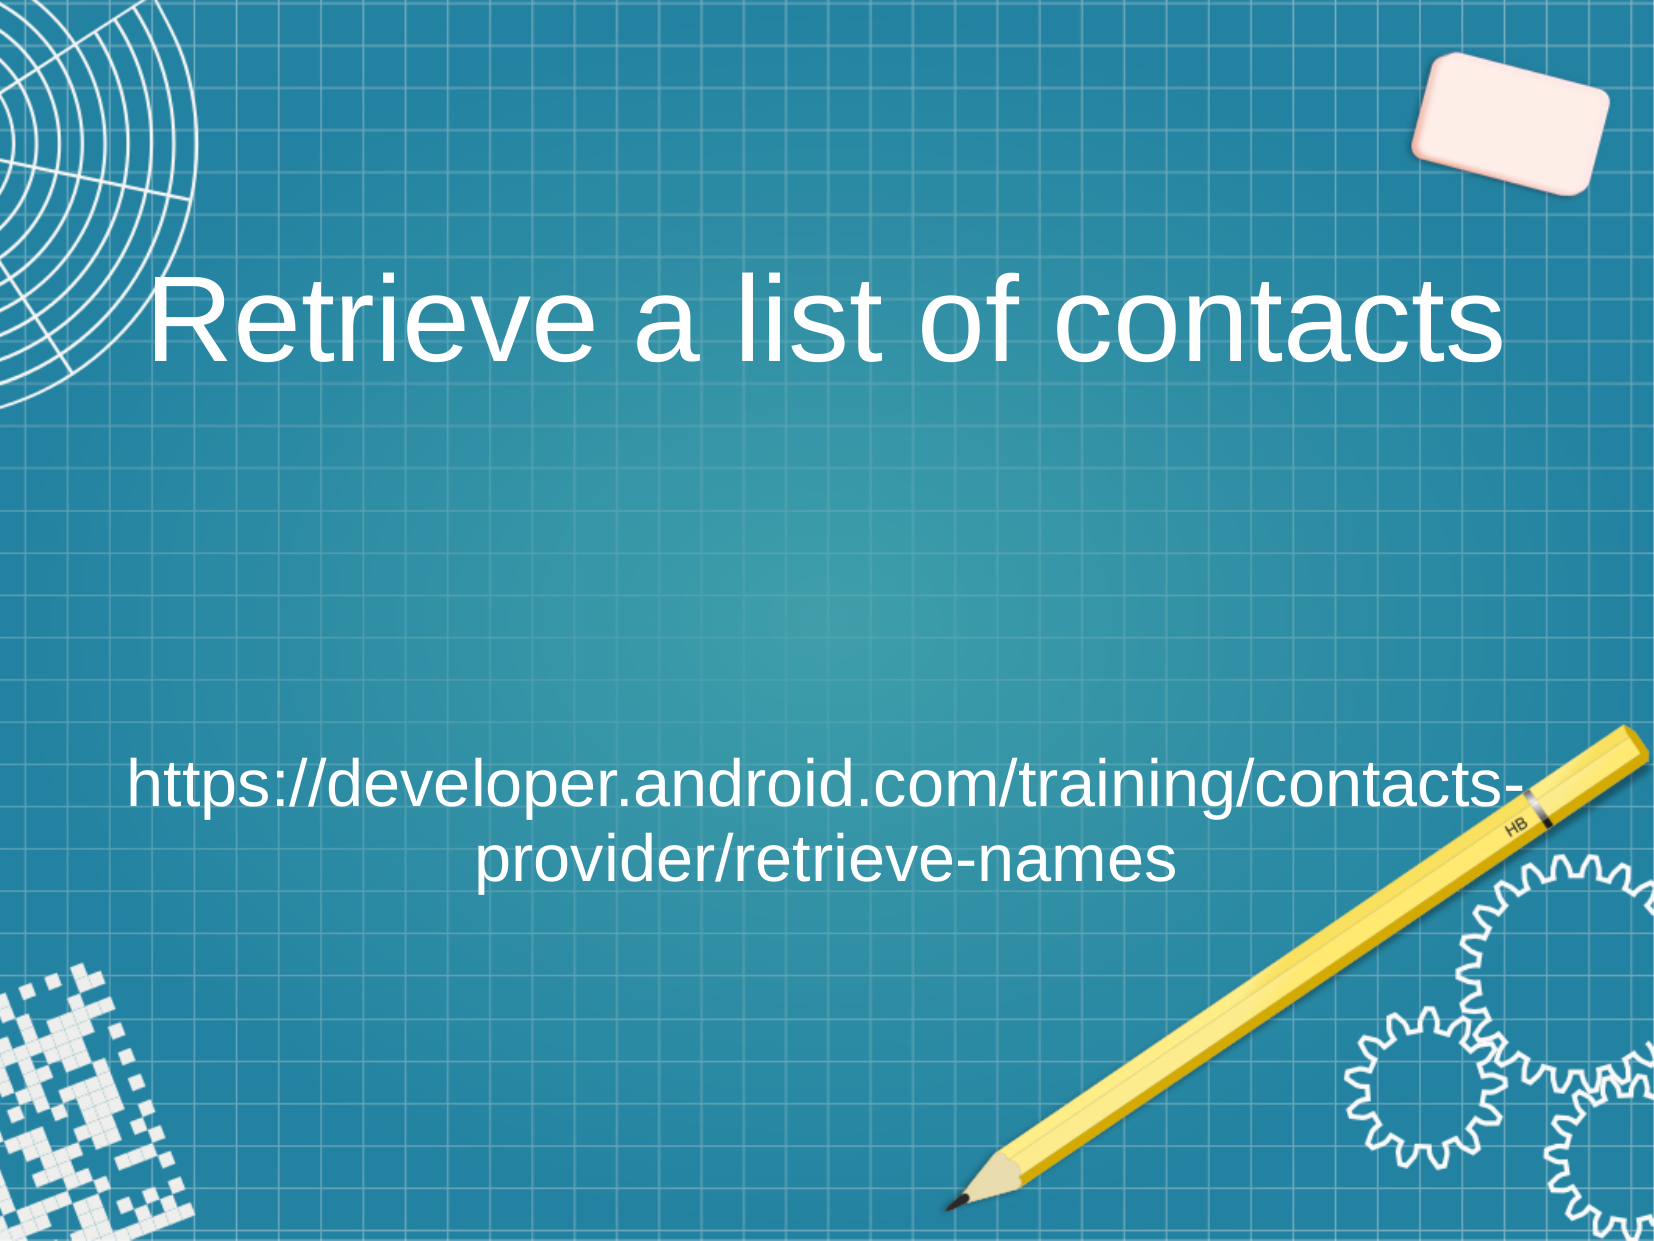

# Retrieve a list of contacts
https://developer.android.com/training/contacts-provider/retrieve-names